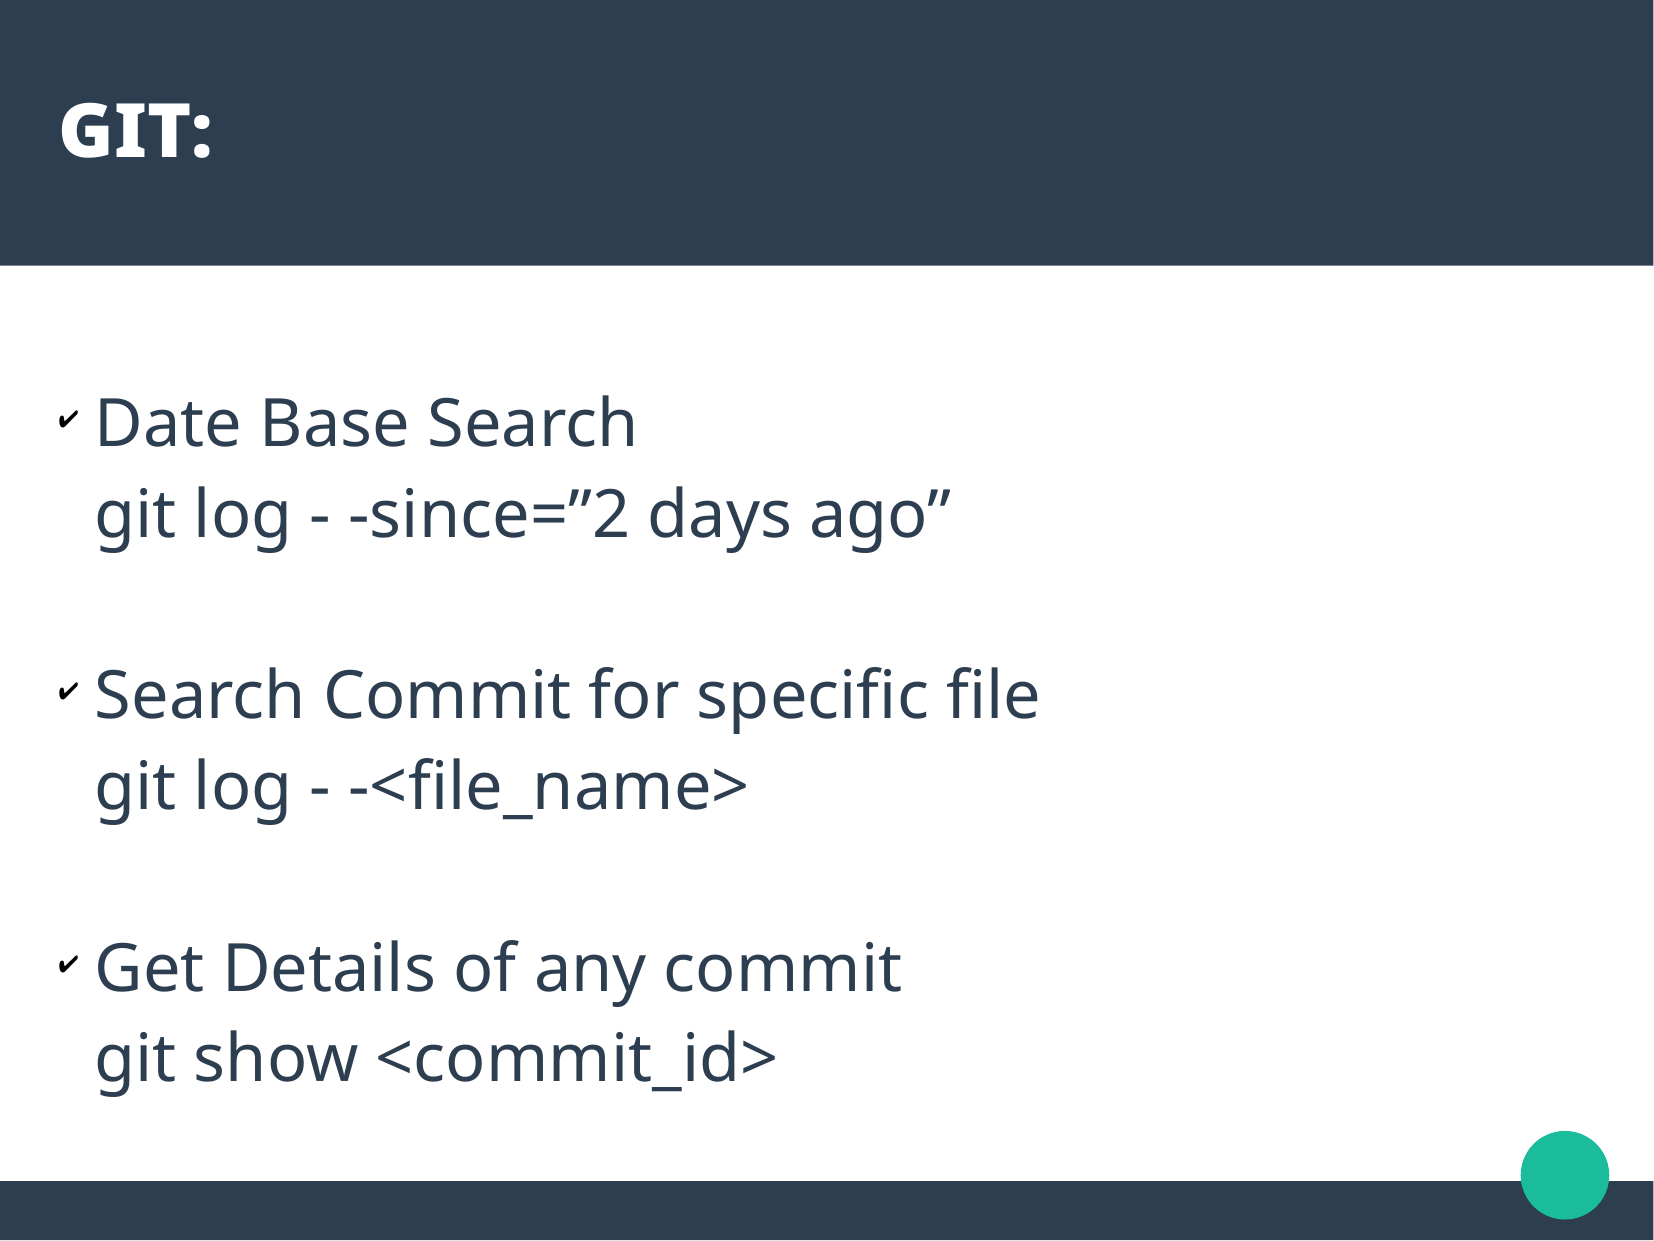

# GIT:
Date Base Search
git log - -since=”2 days ago”
Search Commit for specific file
git log - -<file_name>
Get Details of any commit
git show <commit_id>